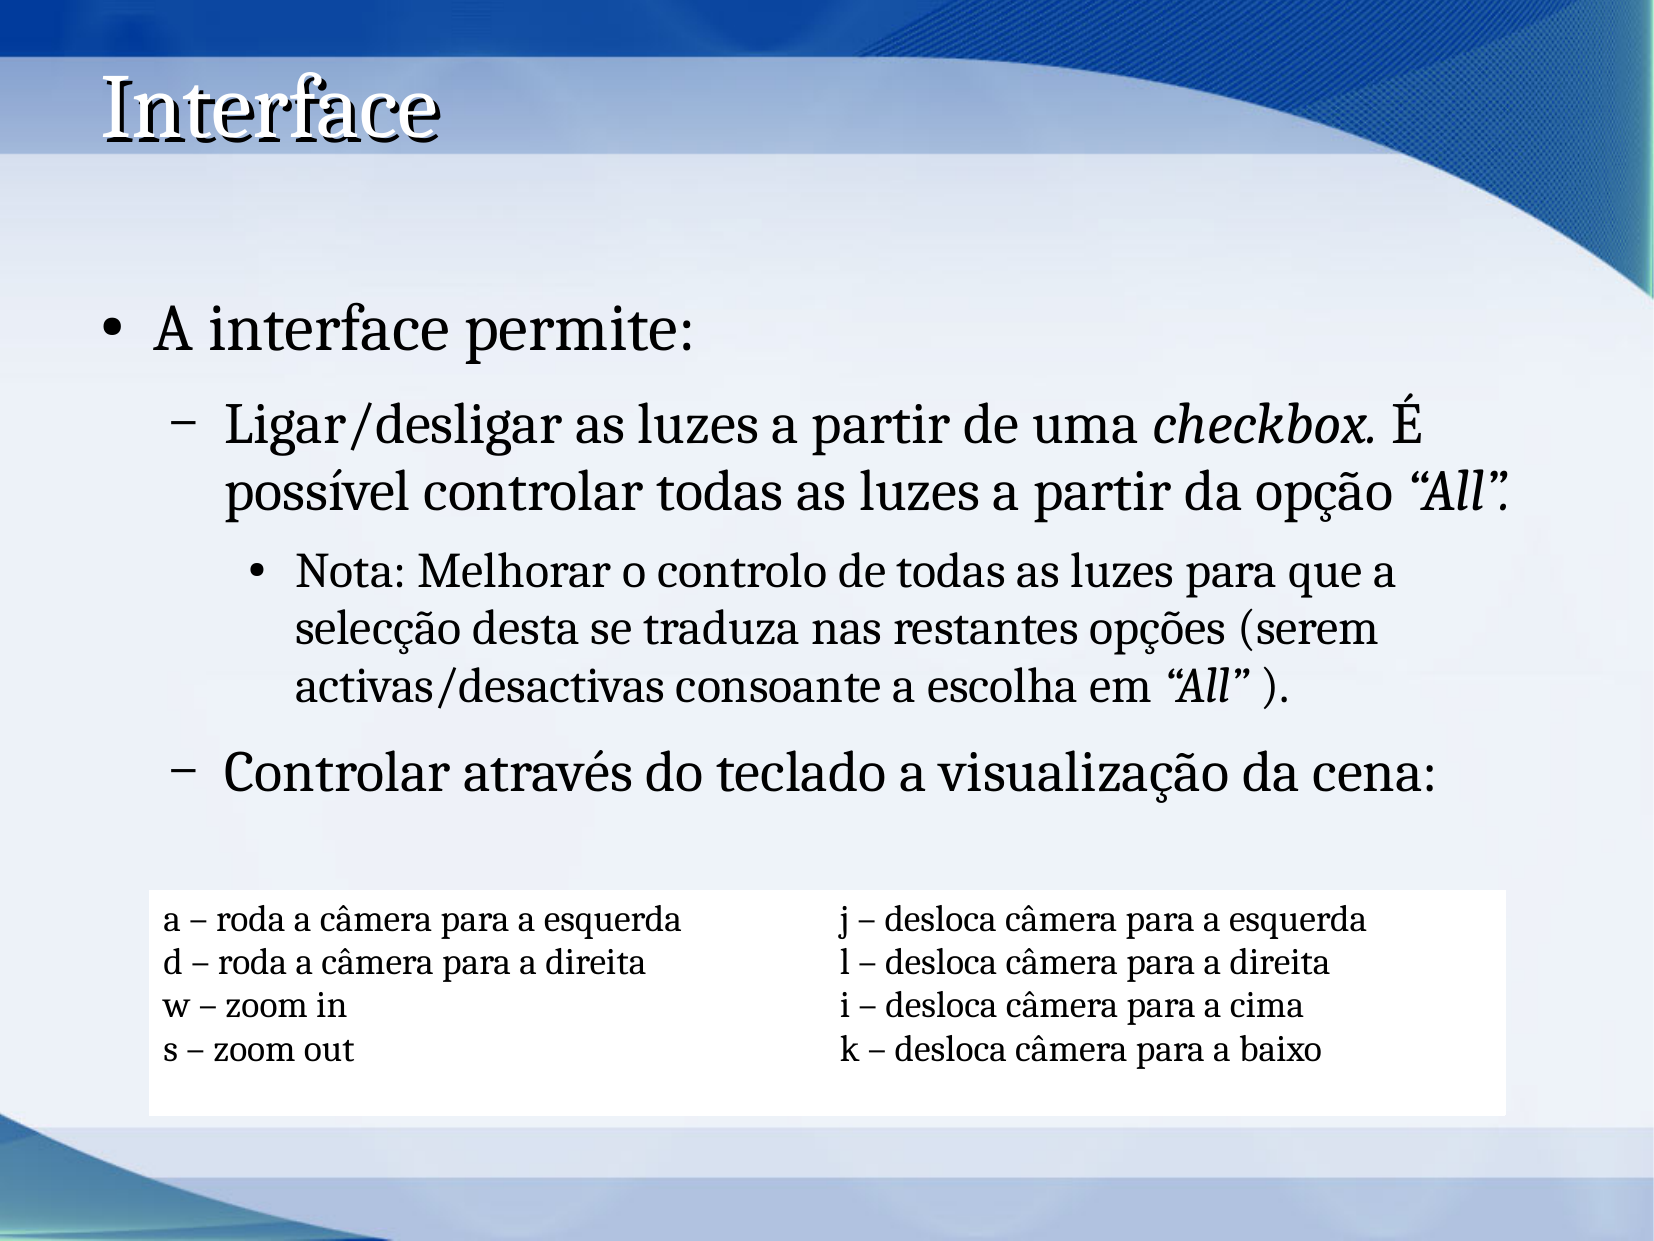

Interface
# A interface permite:
Ligar/desligar as luzes a partir de uma checkbox. É possível controlar todas as luzes a partir da opção “All”.
Nota: Melhorar o controlo de todas as luzes para que a selecção desta se traduza nas restantes opções (serem activas/desactivas consoante a escolha em “All” ).
Controlar através do teclado a visualização da cena:
| a – roda a câmera para a esquerda d – roda a câmera para a direita w – zoom in s – zoom out | j – desloca câmera para a esquerda l – desloca câmera para a direita i – desloca câmera para a cima k – desloca câmera para a baixo |
| --- | --- |